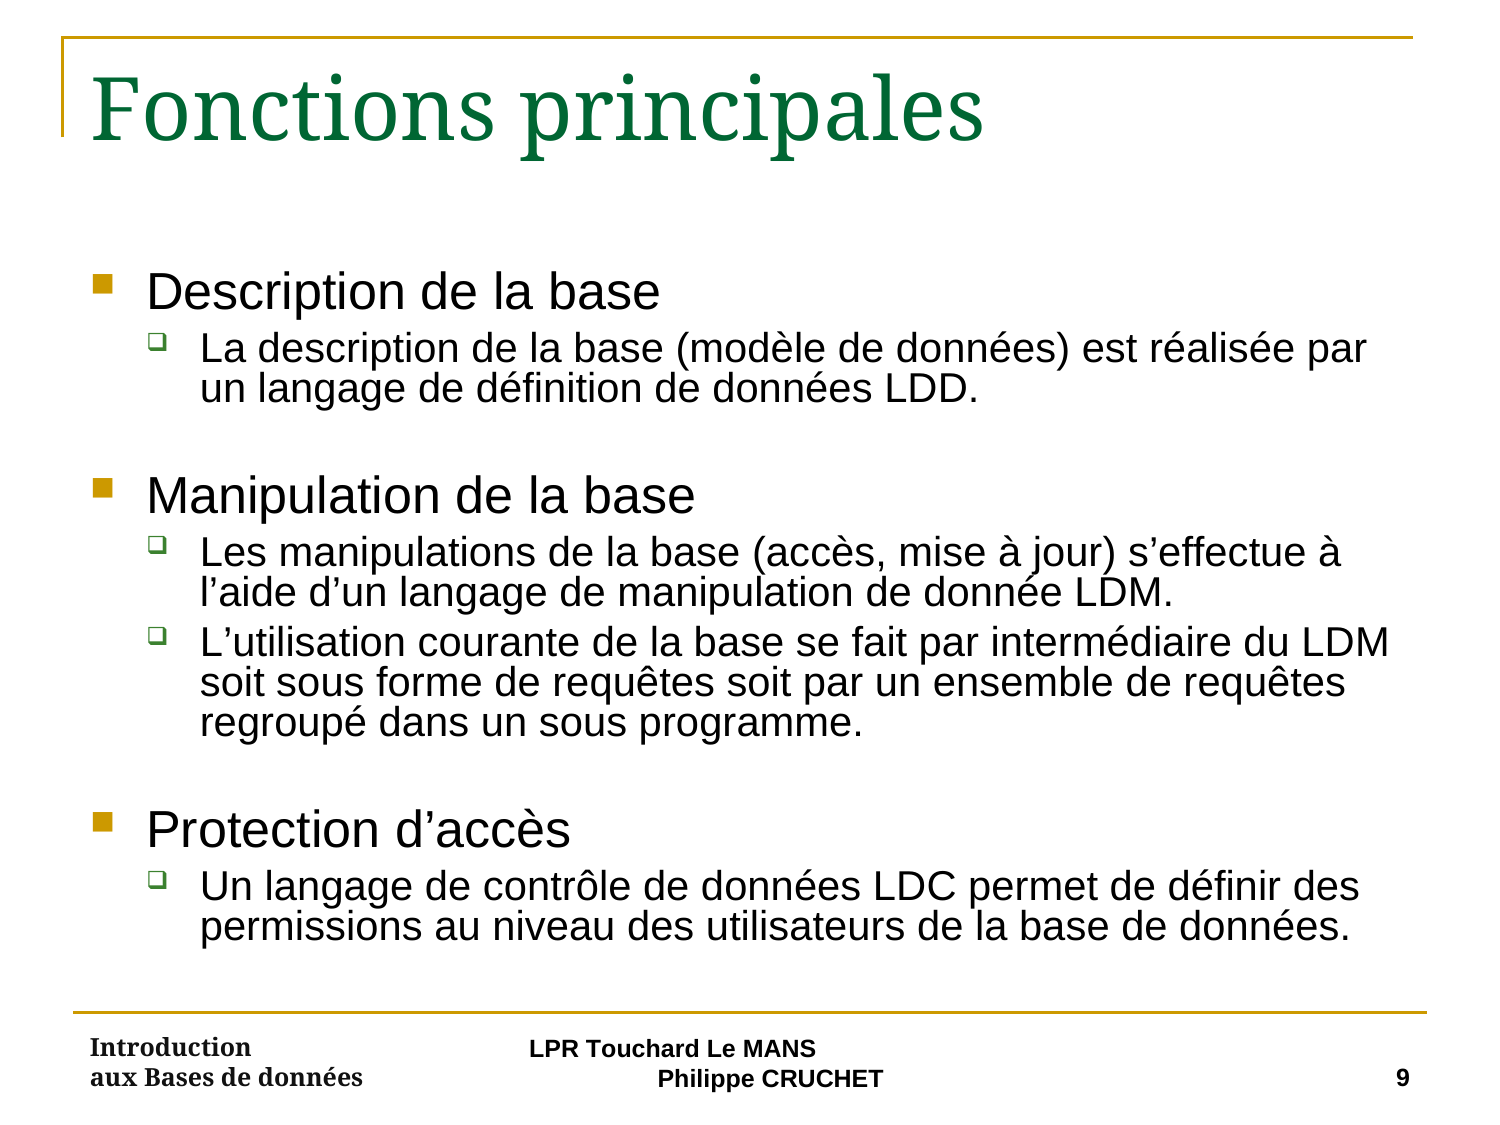

# Fonctions principales
Description de la base
La description de la base (modèle de données) est réalisée par un langage de définition de données LDD.
Manipulation de la base
Les manipulations de la base (accès, mise à jour) s’effectue à l’aide d’un langage de manipulation de donnée LDM.
L’utilisation courante de la base se fait par intermédiaire du LDM soit sous forme de requêtes soit par un ensemble de requêtes regroupé dans un sous programme.
Protection d’accès
Un langage de contrôle de données LDC permet de définir des permissions au niveau des utilisateurs de la base de données.
LPR Touchard Le MANS Philippe CRUCHET